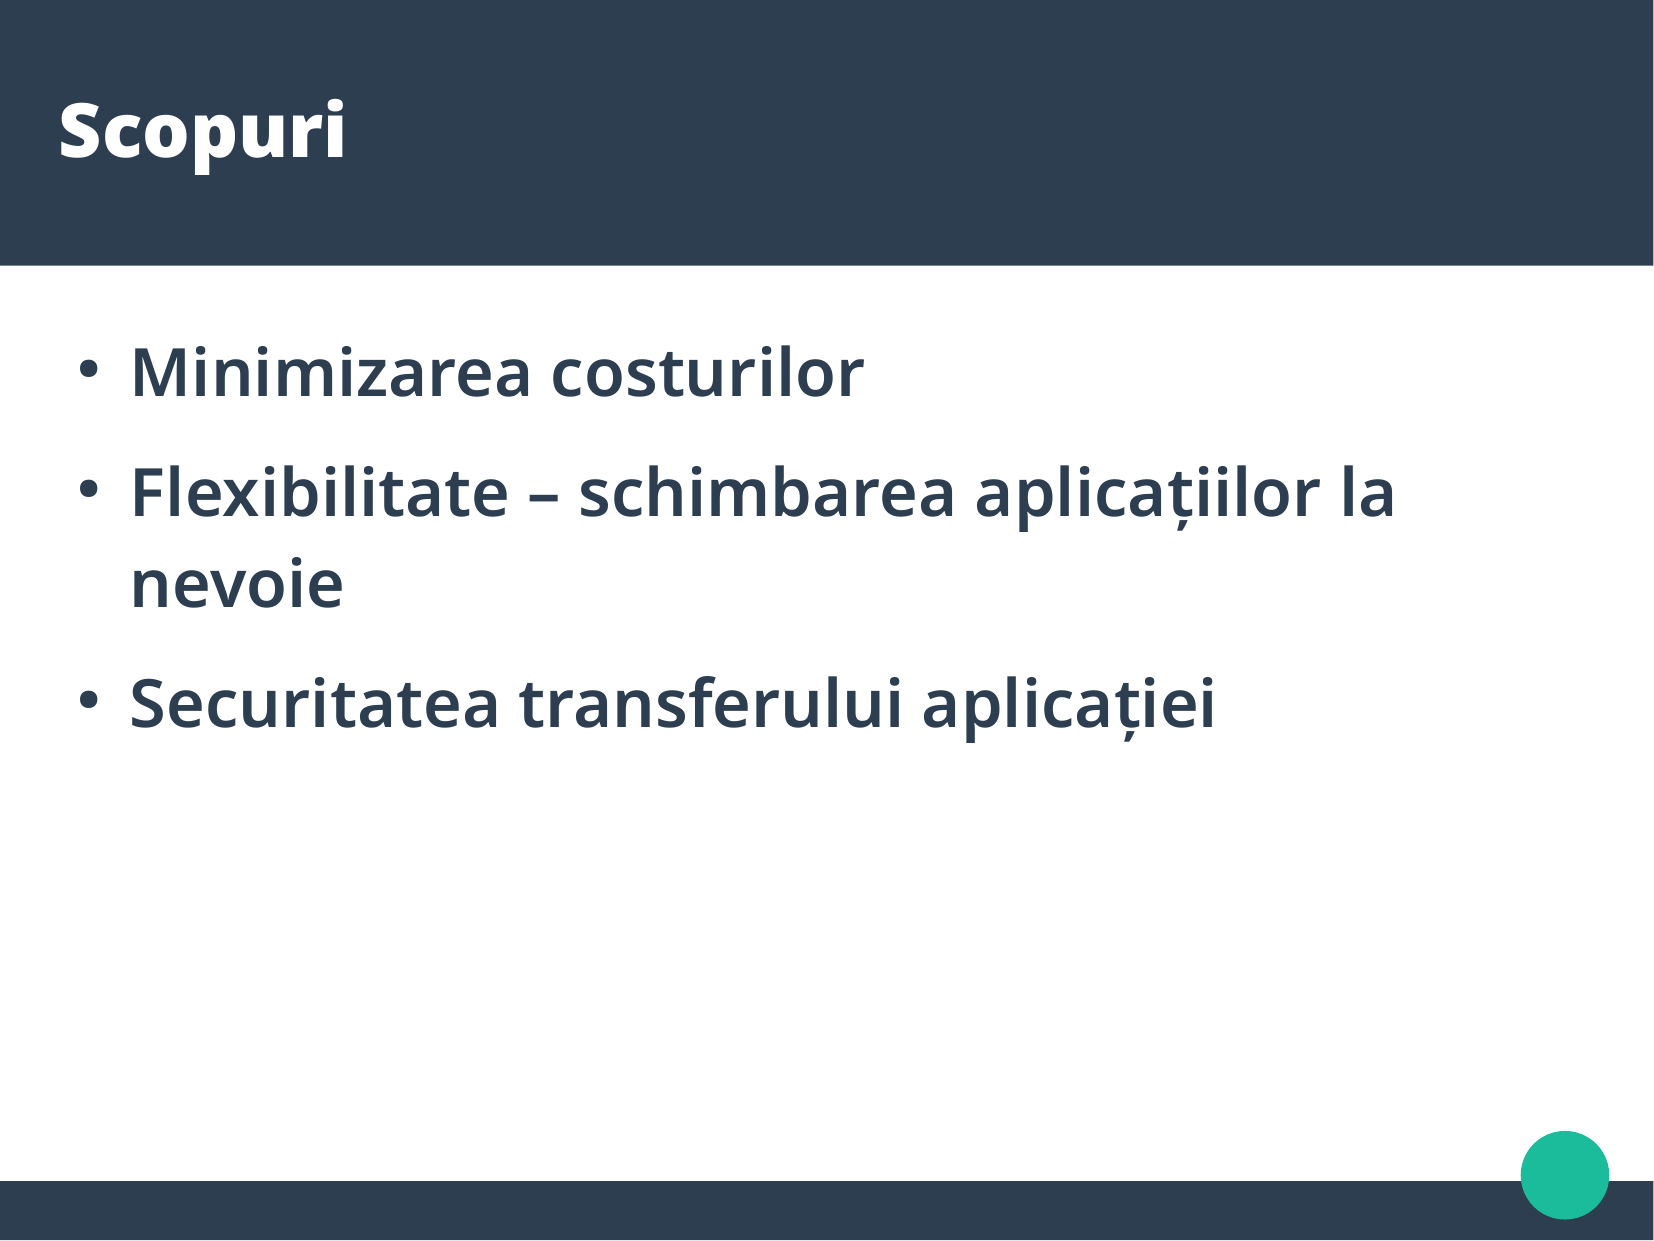

# Scopuri
Minimizarea costurilor
Flexibilitate – schimbarea aplicațiilor la nevoie
Securitatea transferului aplicației